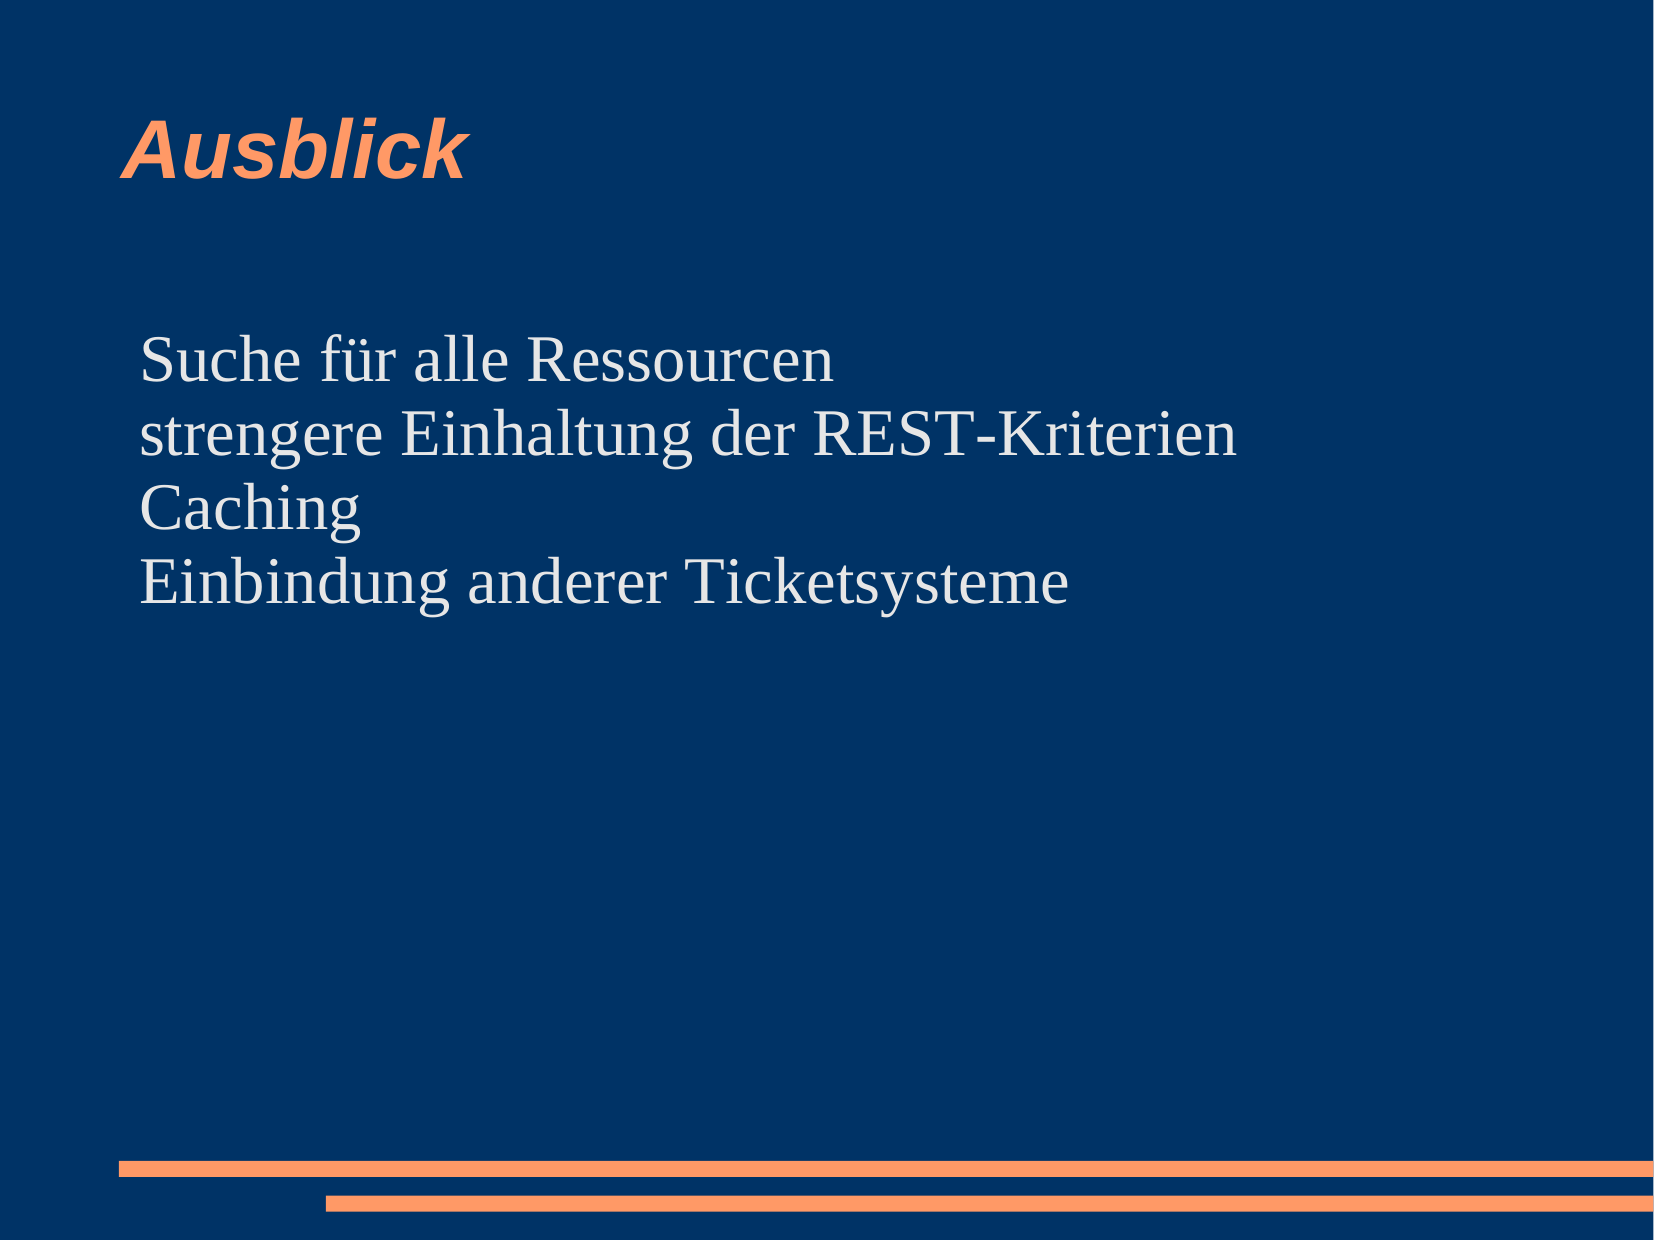

# Ausblick
Suche für alle Ressourcen
strengere Einhaltung der REST-Kriterien
Caching
Einbindung anderer Ticketsysteme